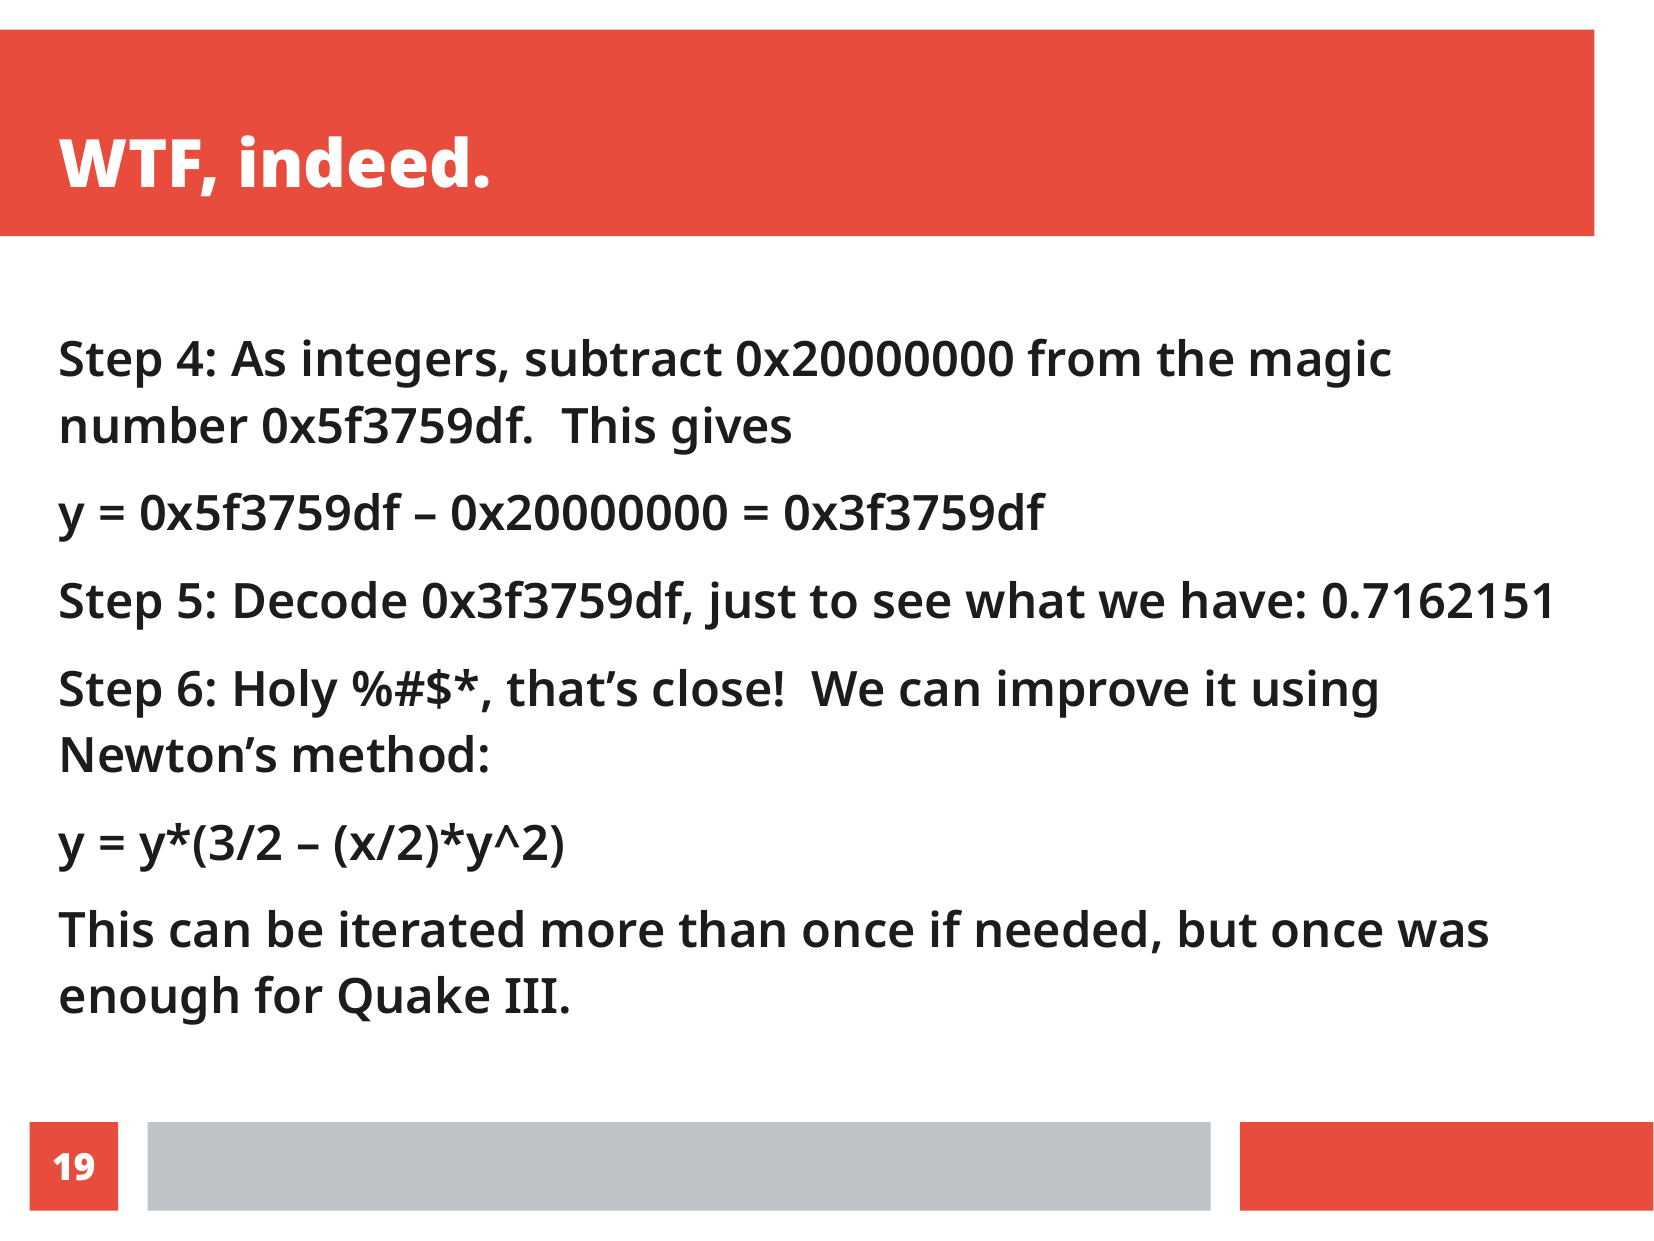

# WTF, indeed.
Step 4: As integers, subtract 0x20000000 from the magic number 0x5f3759df. This gives
y = 0x5f3759df – 0x20000000 = 0x3f3759df
Step 5: Decode 0x3f3759df, just to see what we have: 0.7162151
Step 6: Holy %#$*, that’s close! We can improve it using Newton’s method:
y = y*(3/2 – (x/2)*y^2)
This can be iterated more than once if needed, but once was enough for Quake III.
19